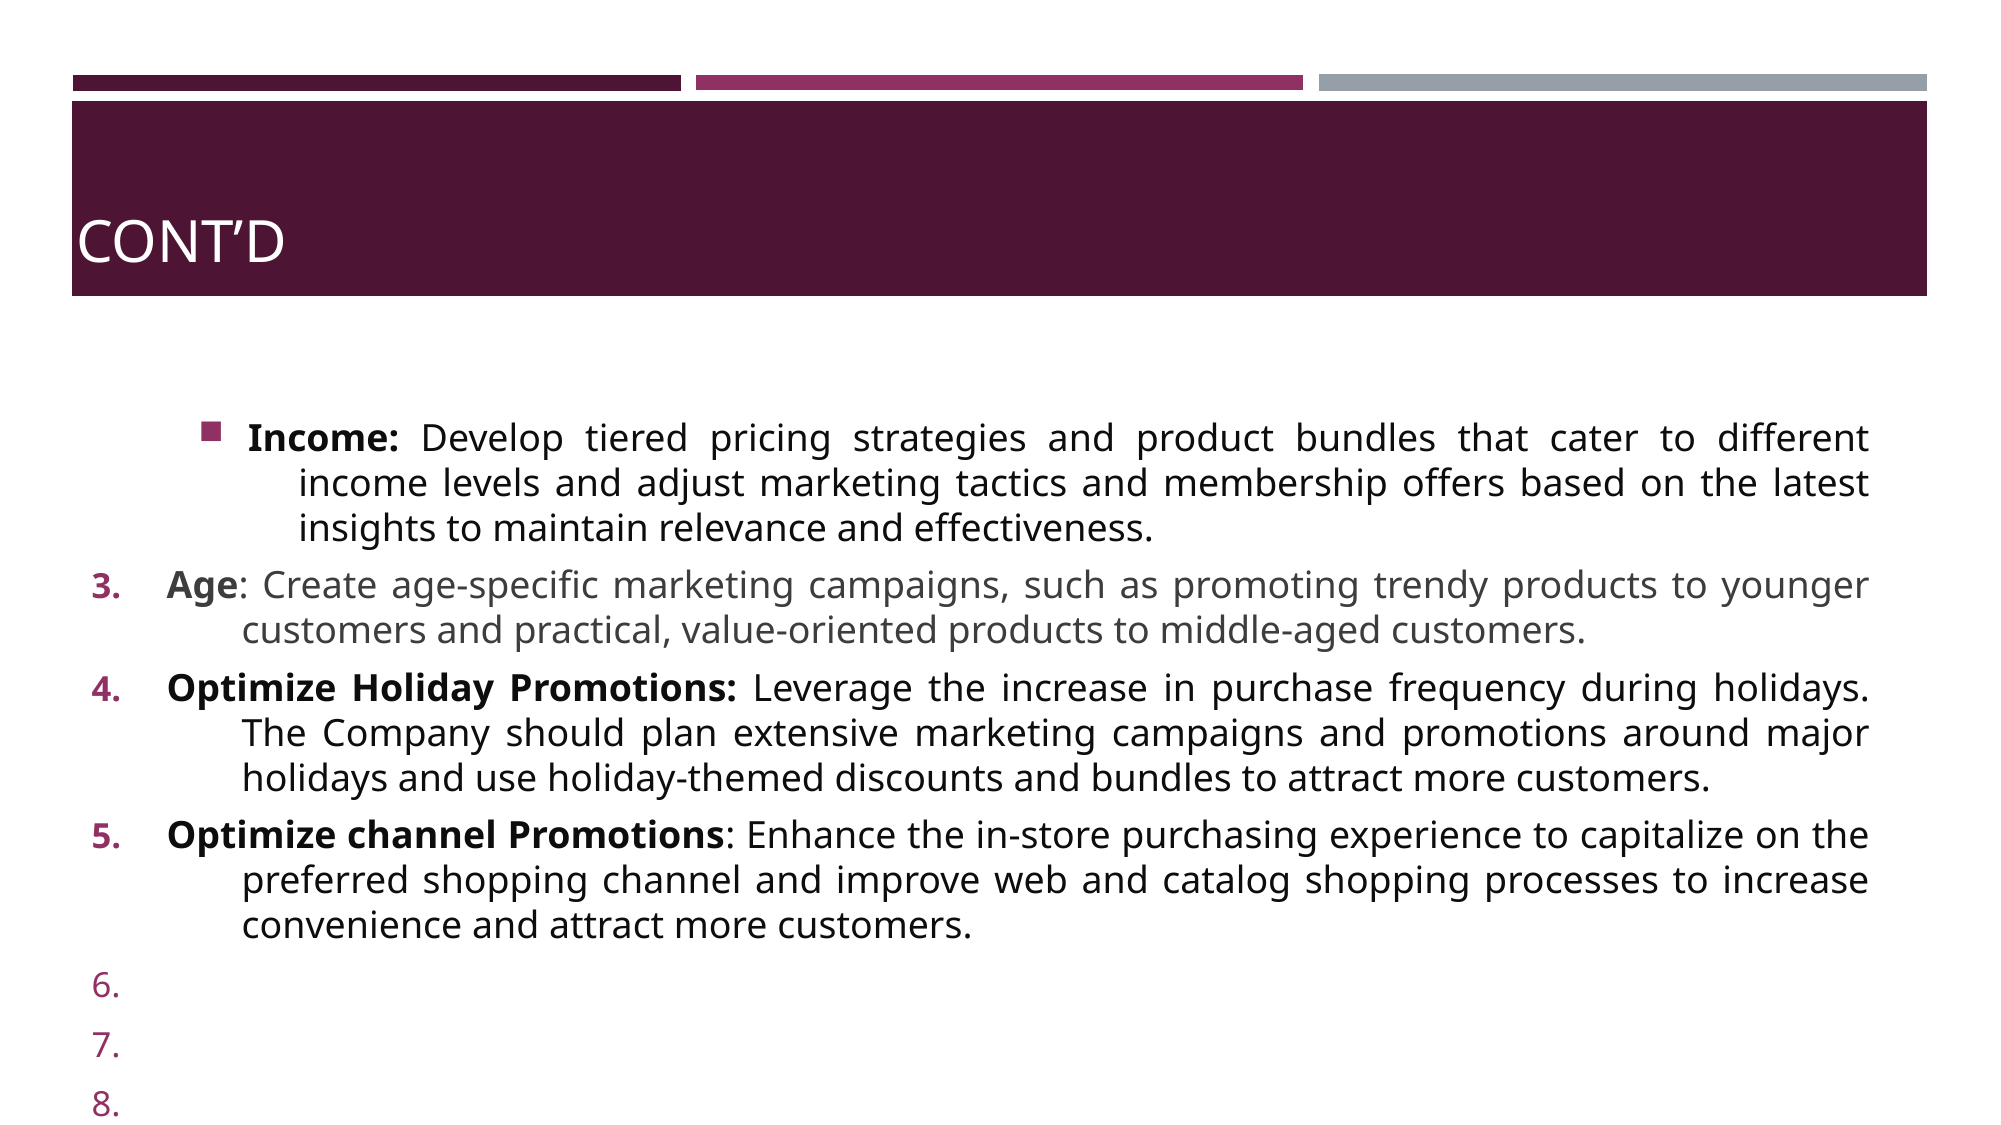

# CONT’D
Income: Develop tiered pricing strategies and product bundles that cater to different income levels and adjust marketing tactics and membership offers based on the latest insights to maintain relevance and effectiveness.
Age: Create age-specific marketing campaigns, such as promoting trendy products to younger customers and practical, value-oriented products to middle-aged customers.
Optimize Holiday Promotions: Leverage the increase in purchase frequency during holidays. The Company should plan extensive marketing campaigns and promotions around major holidays and use holiday-themed discounts and bundles to attract more customers.
Optimize channel Promotions: Enhance the in-store purchasing experience to capitalize on the preferred shopping channel and improve web and catalog shopping processes to increase convenience and attract more customers.